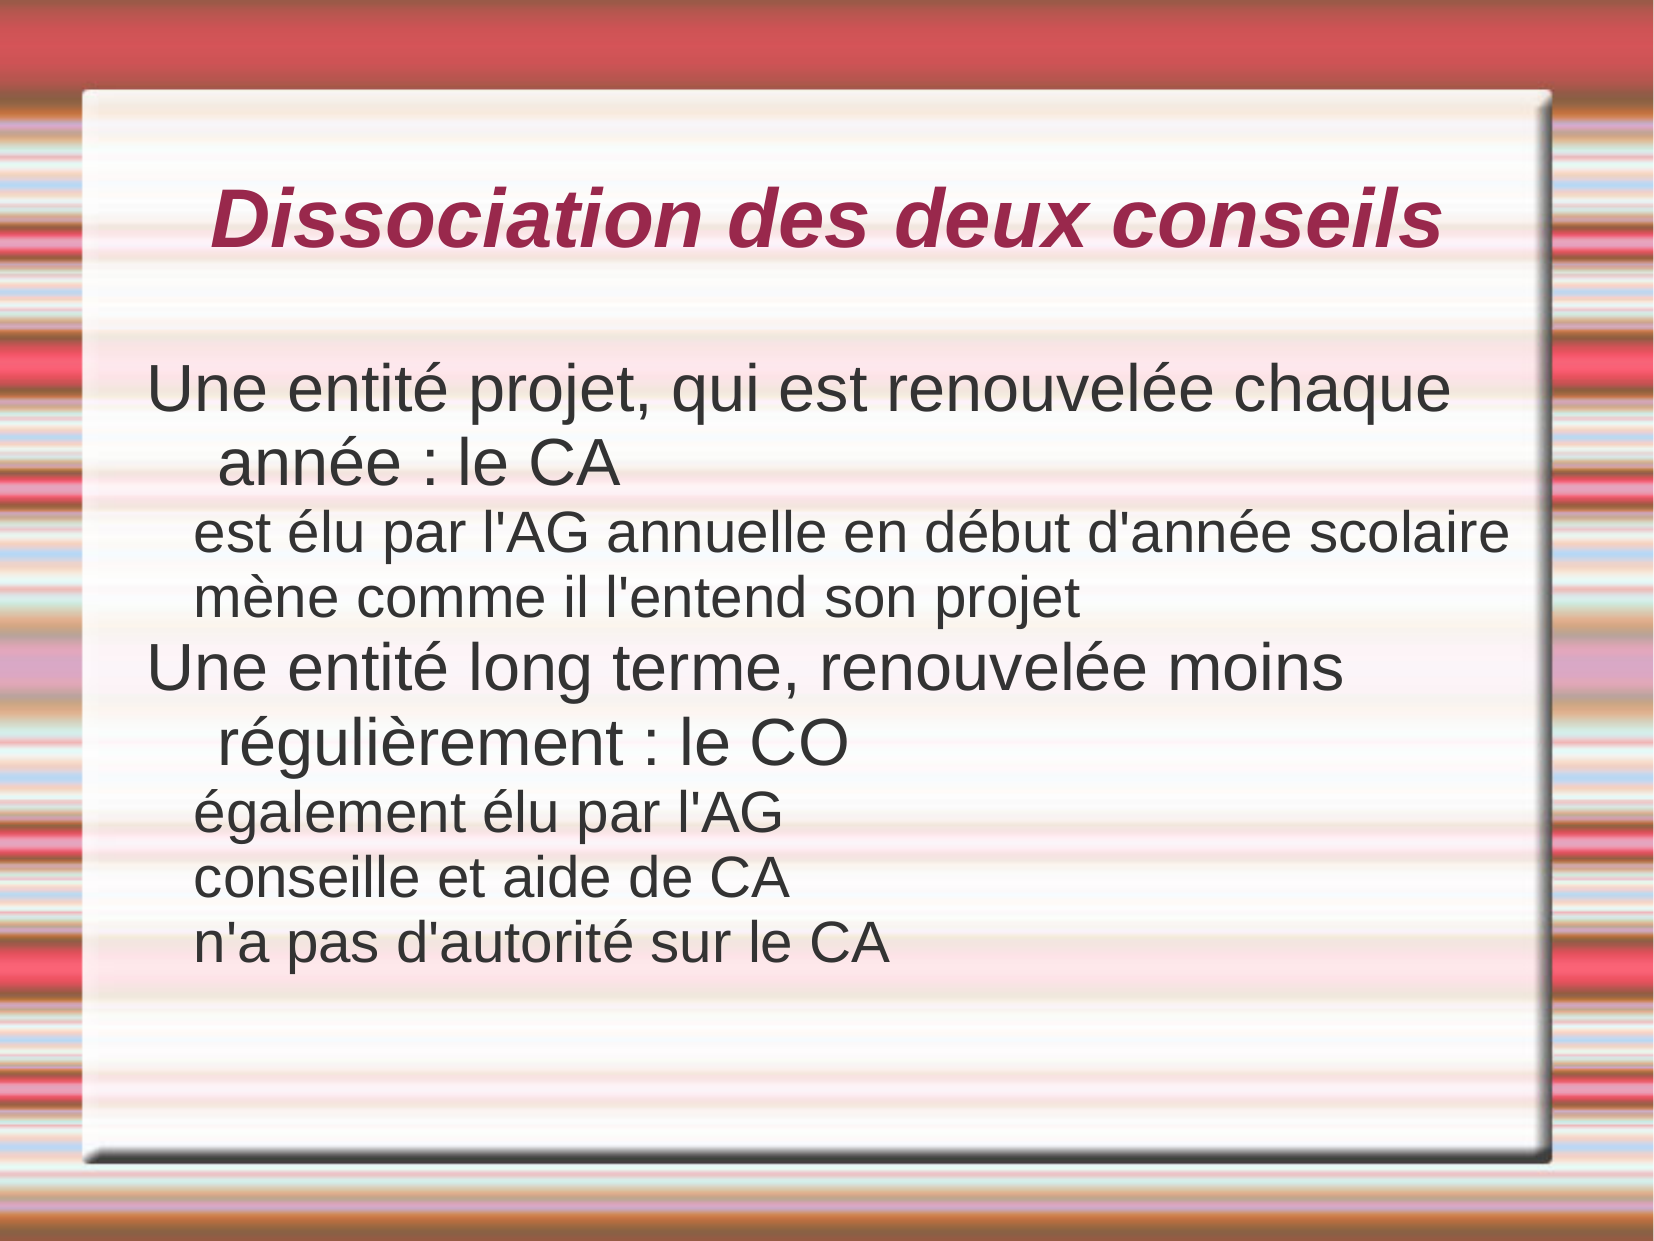

# Dissociation des deux conseils
Une entité projet, qui est renouvelée chaque année : le CA
est élu par l'AG annuelle en début d'année scolaire
mène comme il l'entend son projet
Une entité long terme, renouvelée moins régulièrement : le CO
également élu par l'AG
conseille et aide de CA
n'a pas d'autorité sur le CA